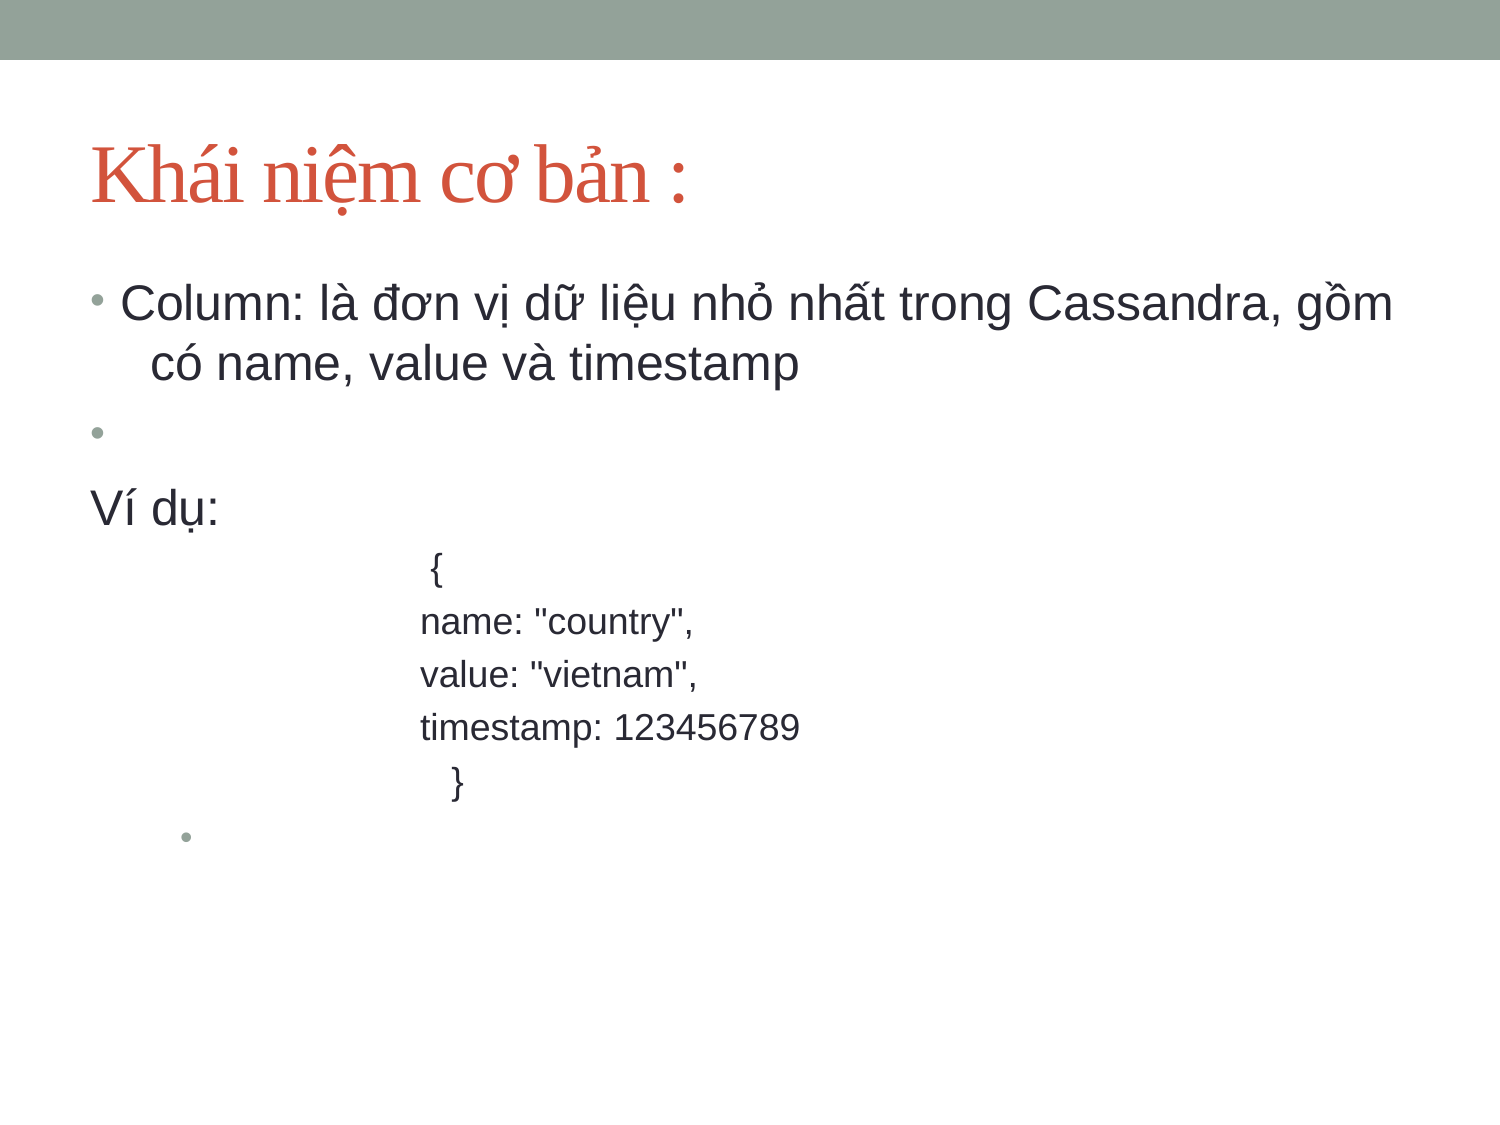

# Khái niệm cơ bản :
Column: là đơn vị dữ liệu nhỏ nhất trong Cassandra, gồm có name, value và timestamp
Ví dụ:
 {
name: "country",
value: "vietnam",
timestamp: 123456789
   }